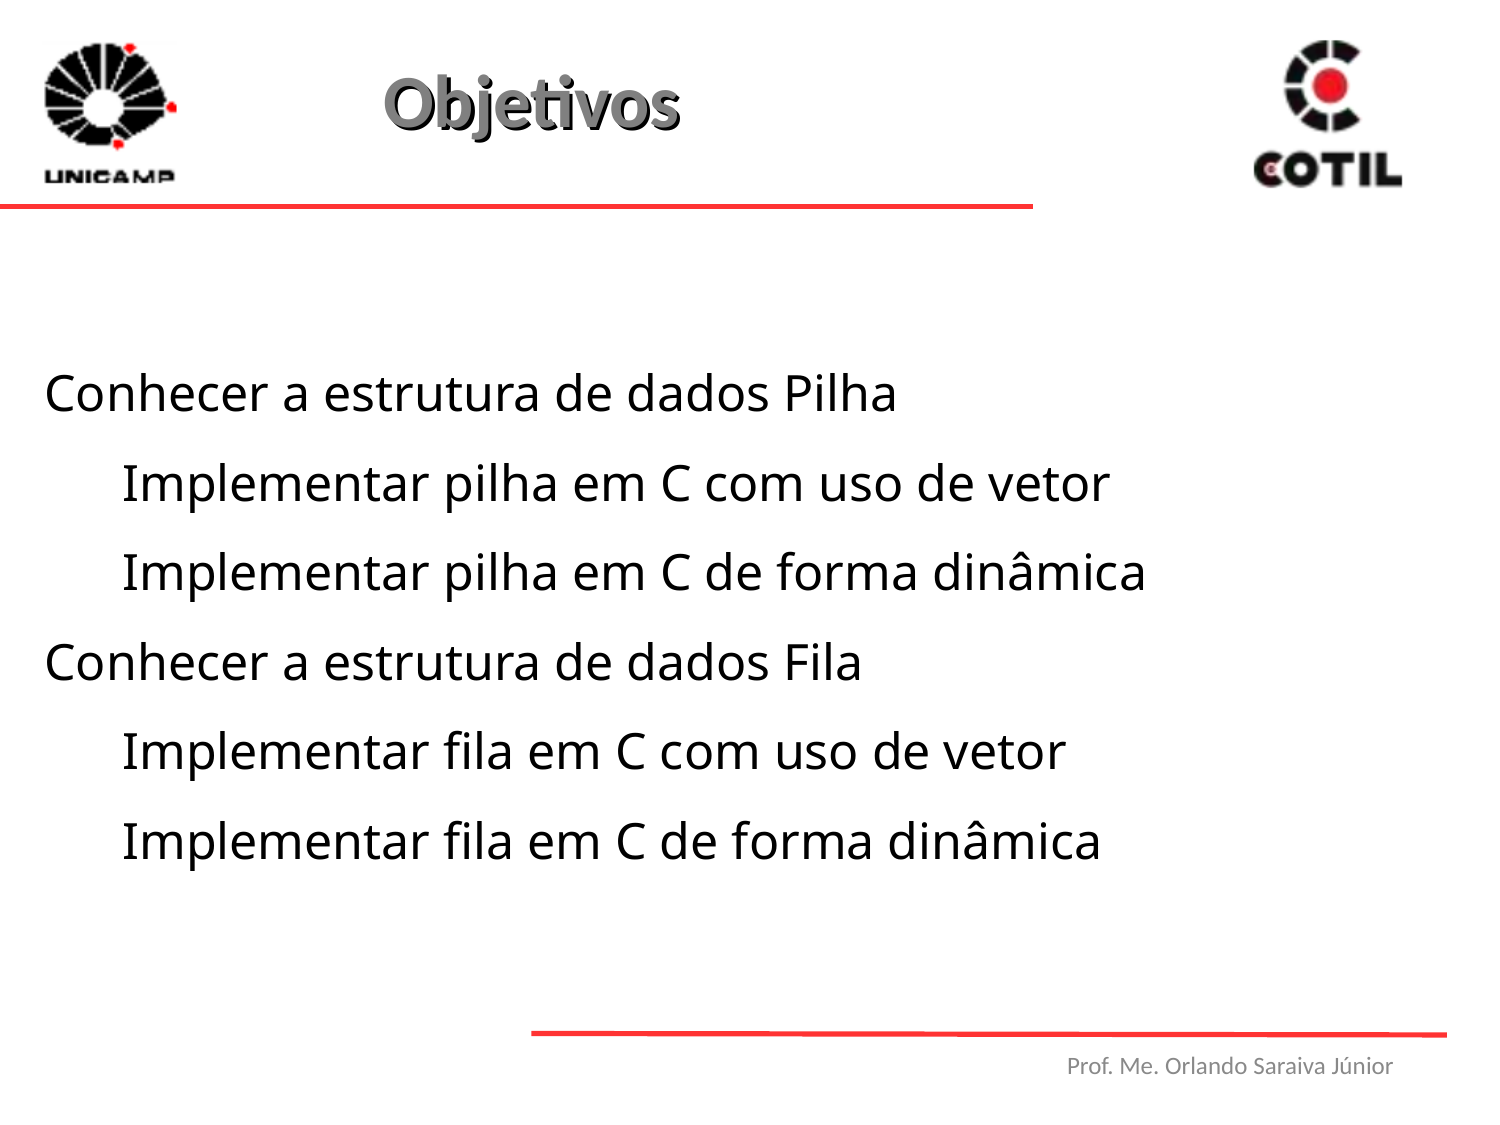

Objetivos
# Conhecer a estrutura de dados Pilha
 Implementar pilha em C com uso de vetor
 Implementar pilha em C de forma dinâmica
Conhecer a estrutura de dados Fila
 Implementar fila em C com uso de vetor
 Implementar fila em C de forma dinâmica